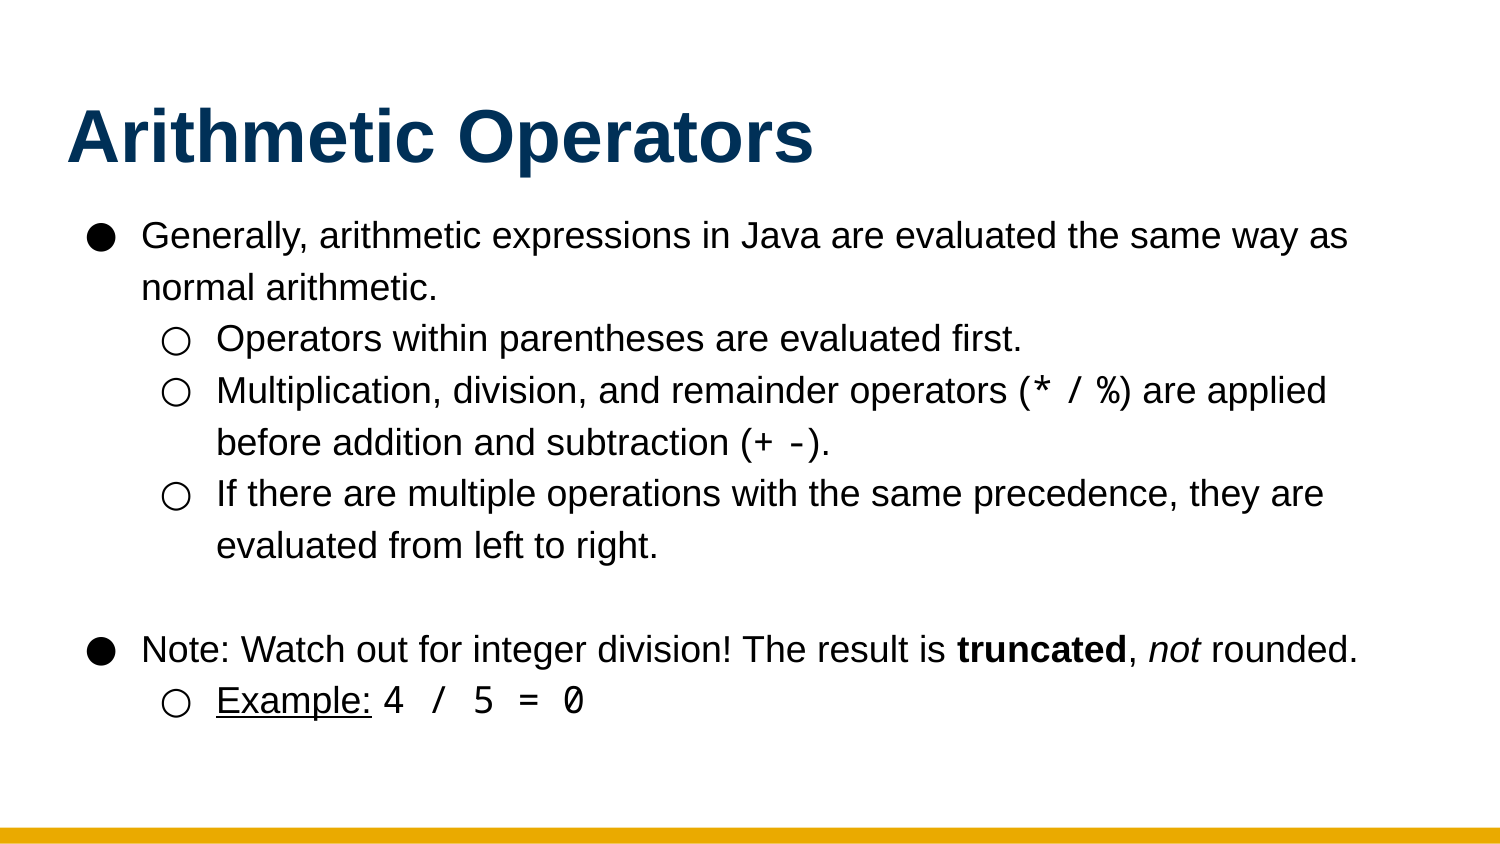

# Arithmetic Operators
Generally, arithmetic expressions in Java are evaluated the same way as normal arithmetic.
Operators within parentheses are evaluated first.
Multiplication, division, and remainder operators (* / %) are applied before addition and subtraction (+ -).
If there are multiple operations with the same precedence, they are evaluated from left to right.
Note: Watch out for integer division! The result is truncated, not rounded.
Example: 4 / 5 = 0